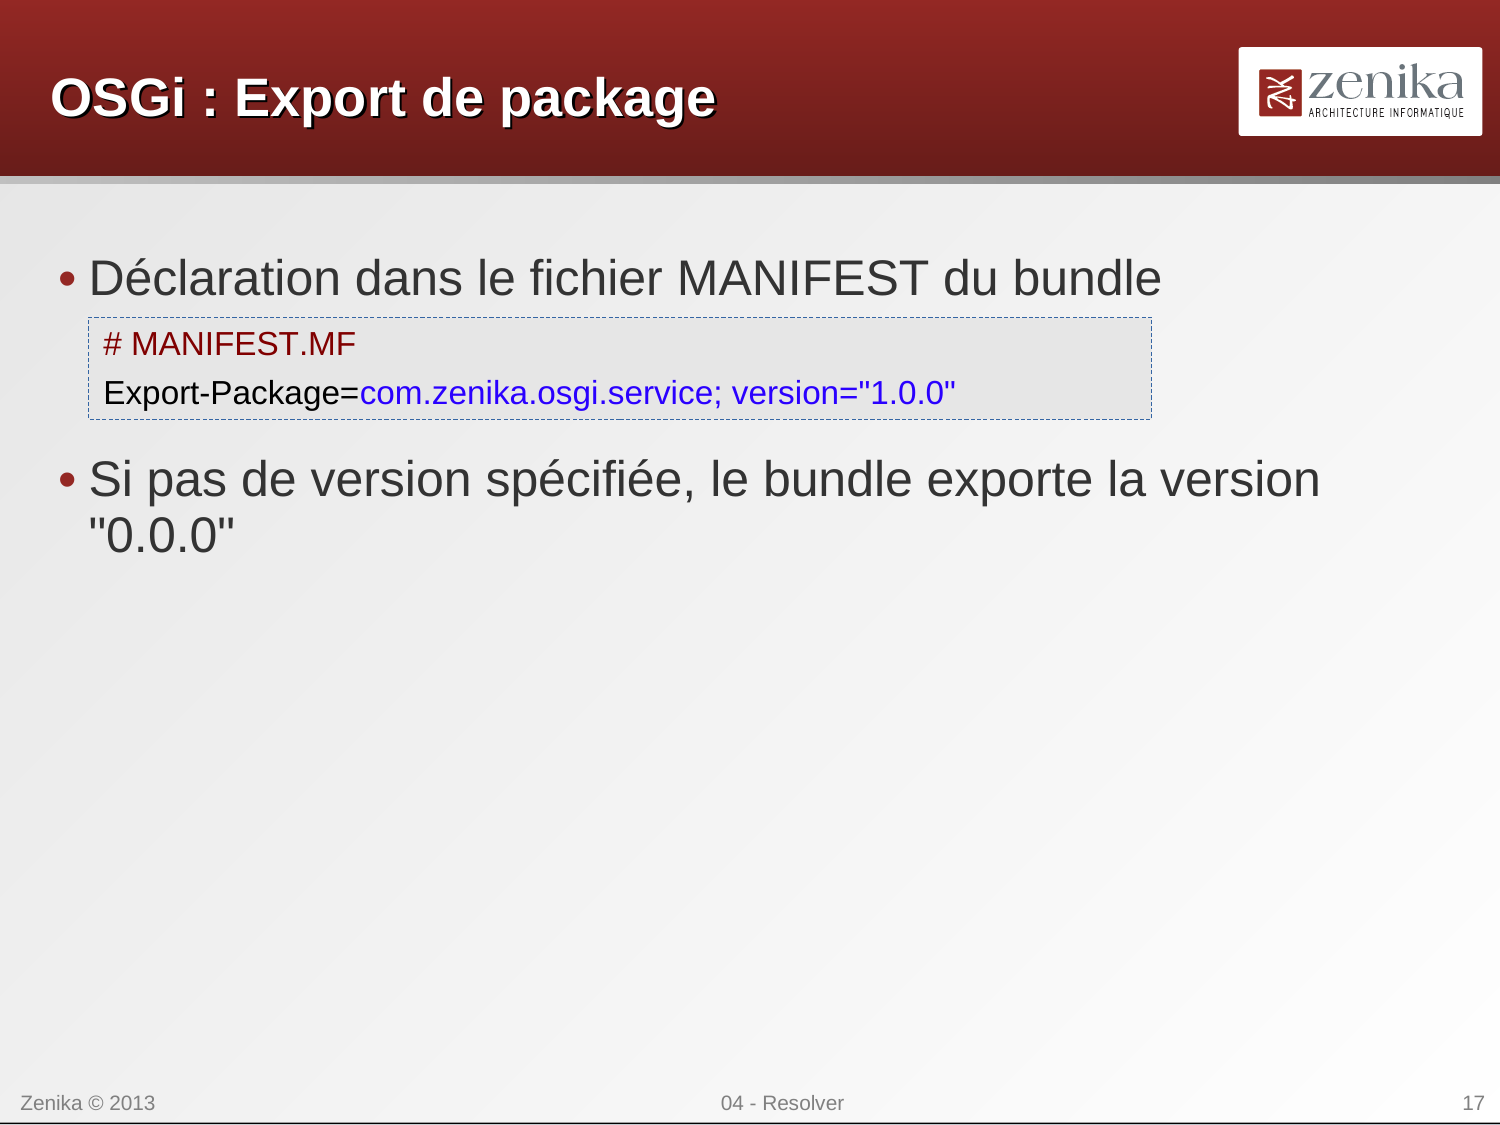

# OSGi : Export de package
Déclaration dans le fichier MANIFEST du bundle
Si pas de version spécifiée, le bundle exporte la version "0.0.0"
# MANIFEST.MF
Export-Package=com.zenika.osgi.service; version="1.0.0"